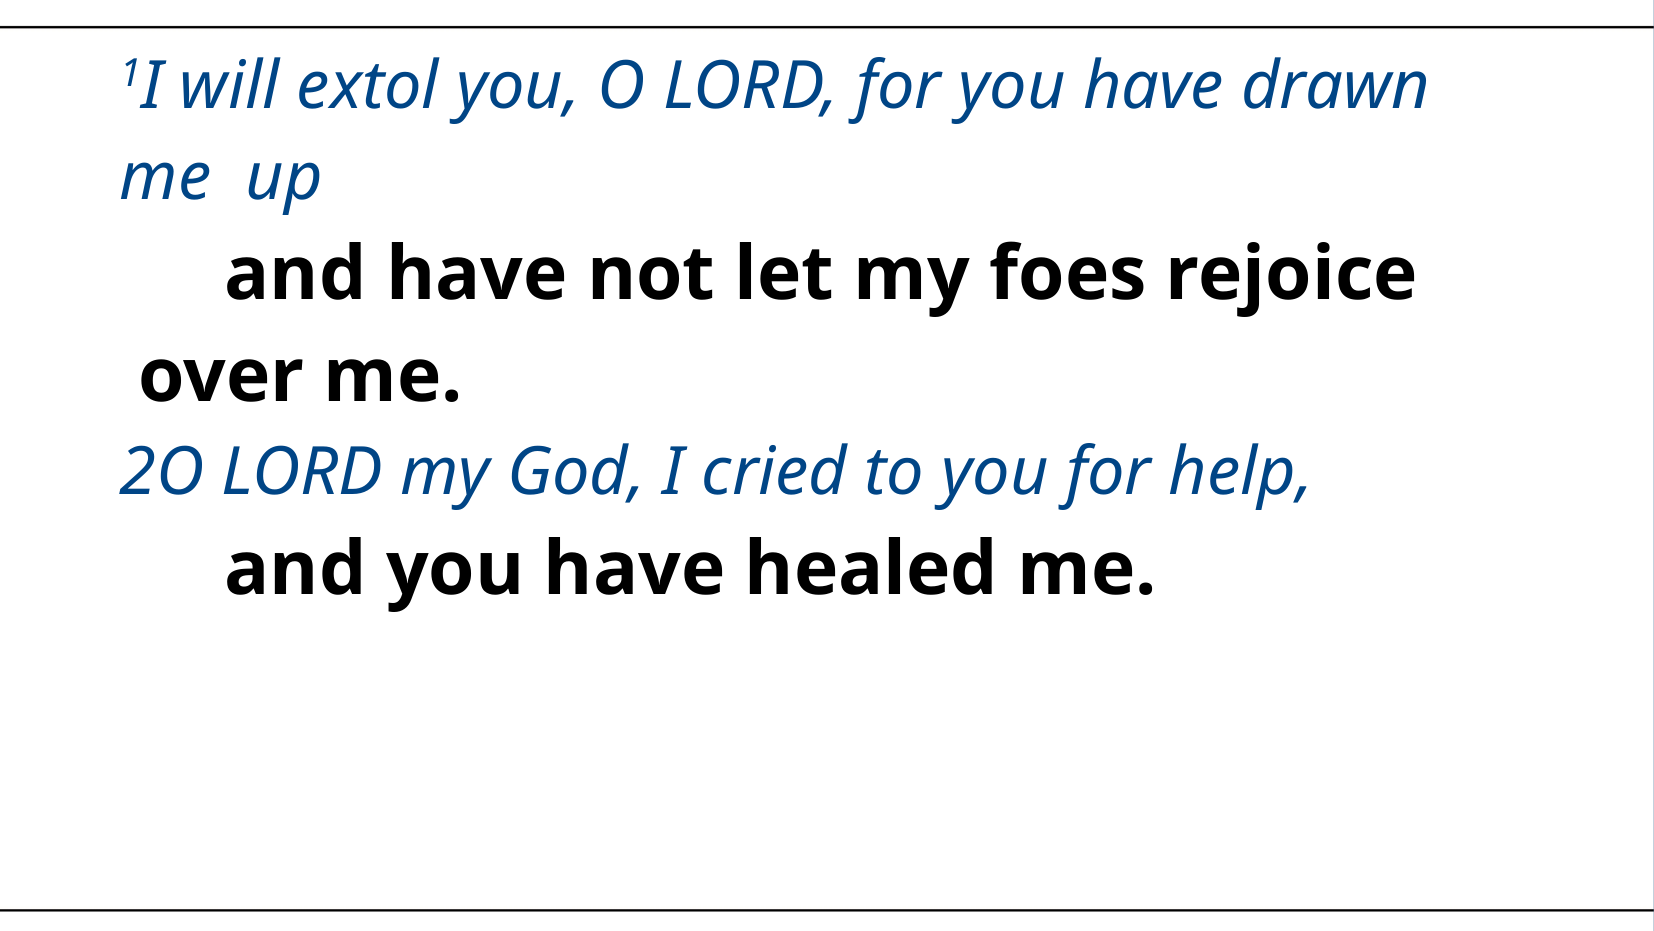

1I will extol you, O LORD, for you have drawn me up
 and have not let my foes rejoice over me.
2O LORD my God, I cried to you for help,
 and you have healed me.